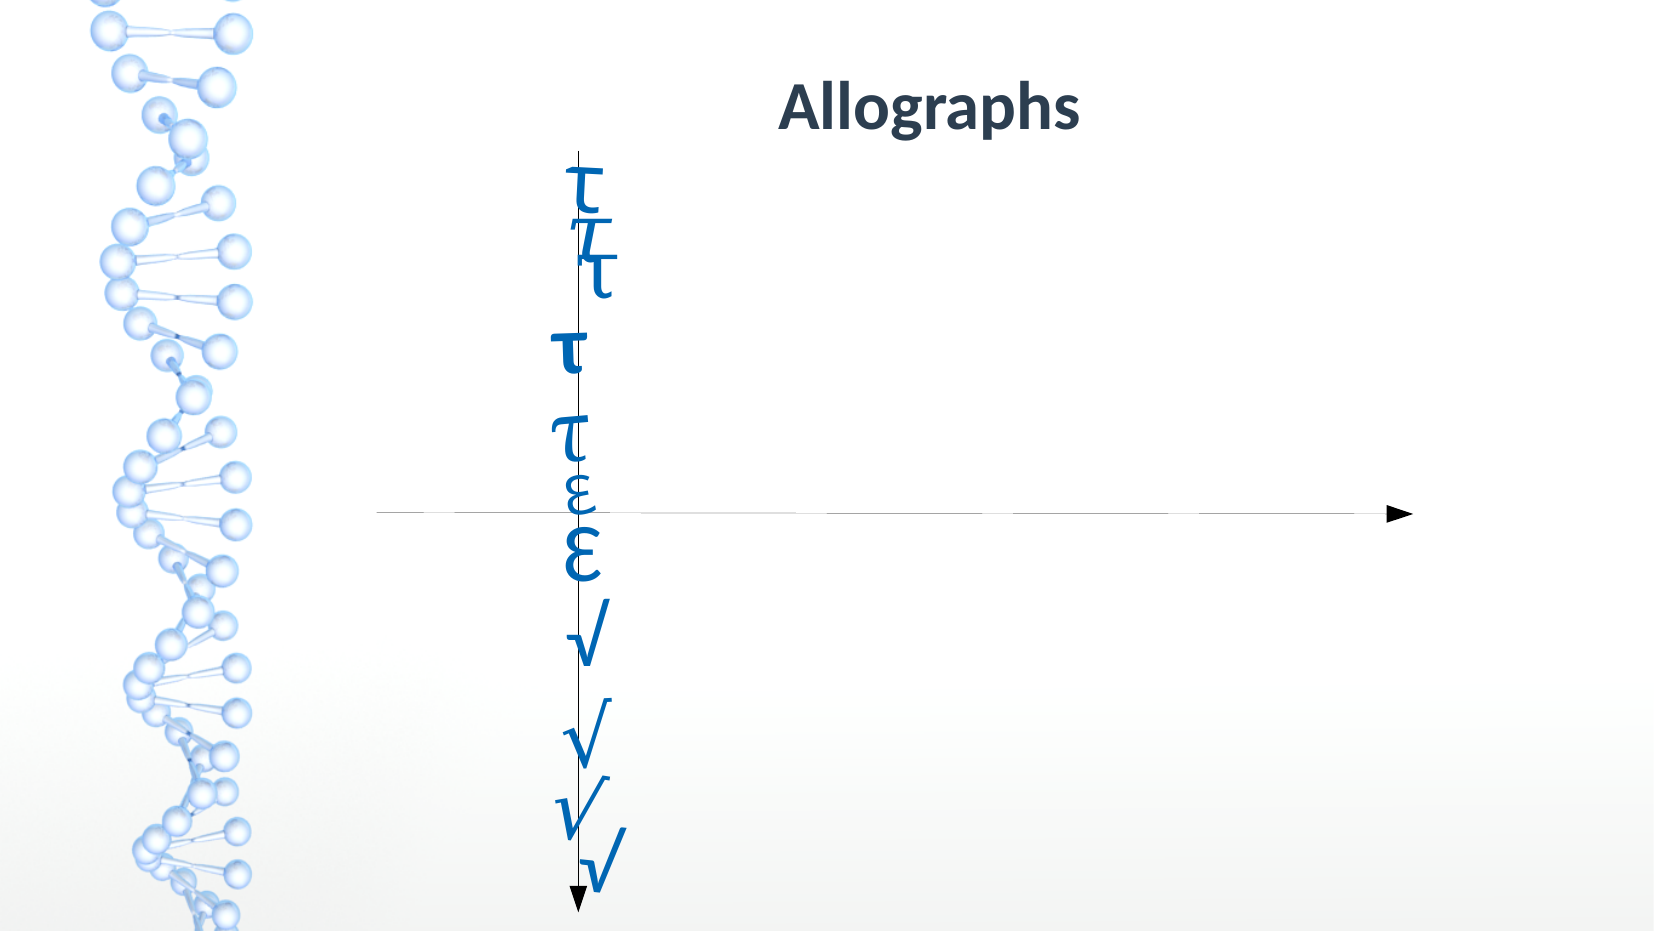

# Allographs
τ
τ
τ
τ
τ
Ɛ
Ɛ
√
√
√
√